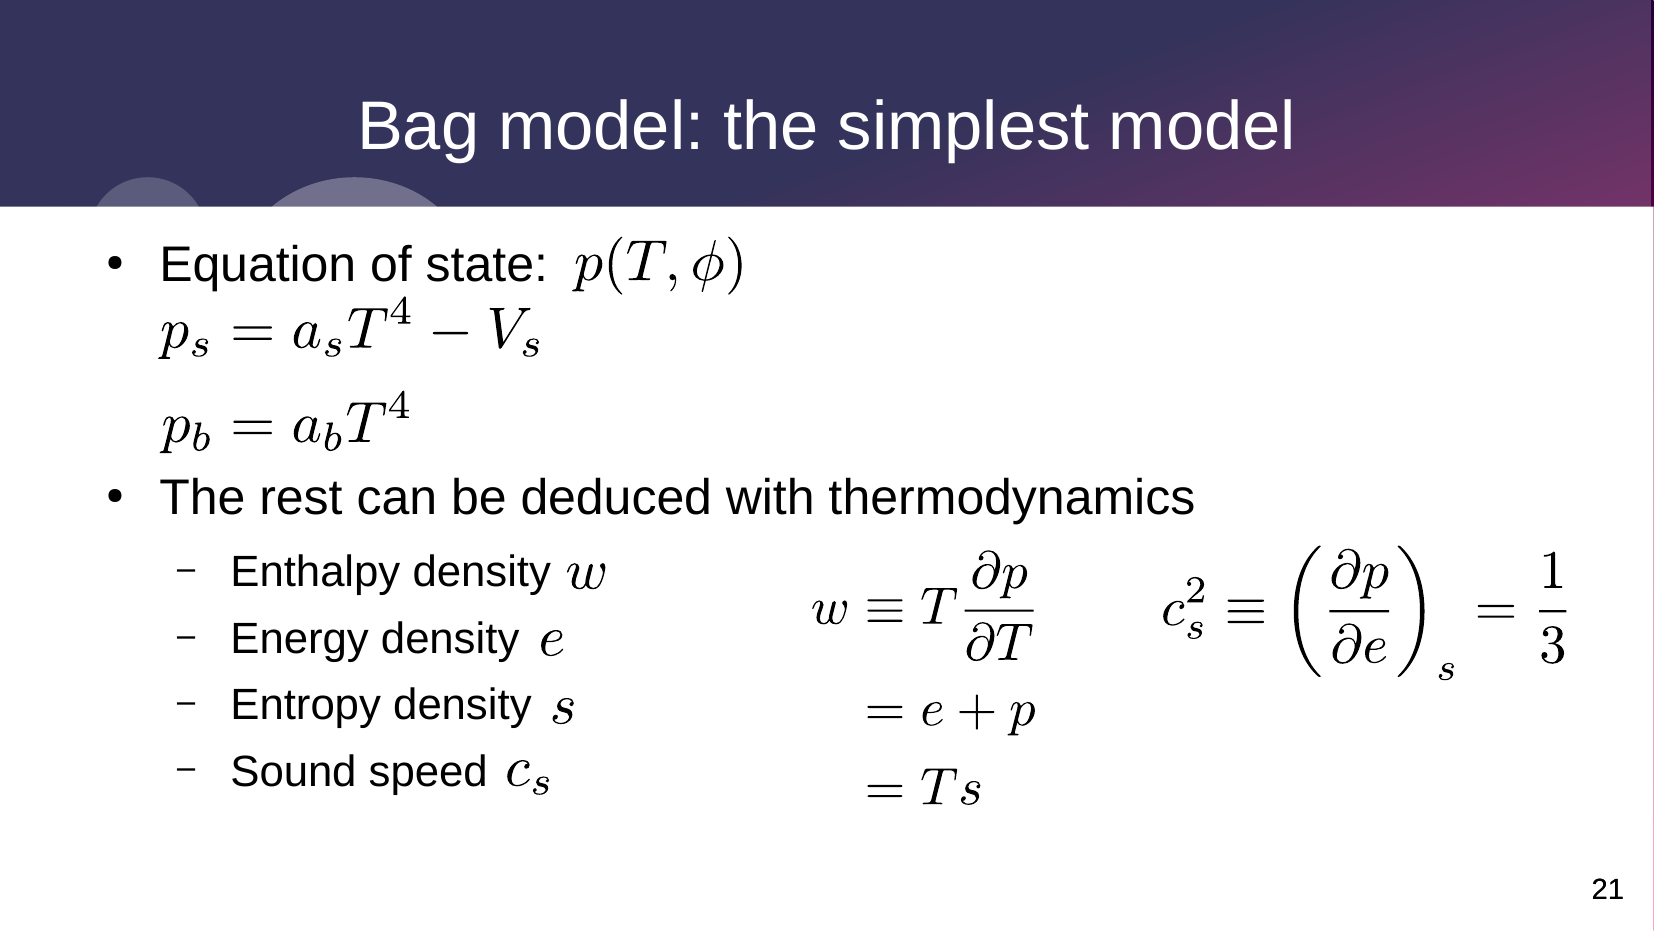

# Bag model: the simplest model
Equation of state:
The rest can be deduced with thermodynamics
Enthalpy density
Energy density
Entropy density
Sound speed
21